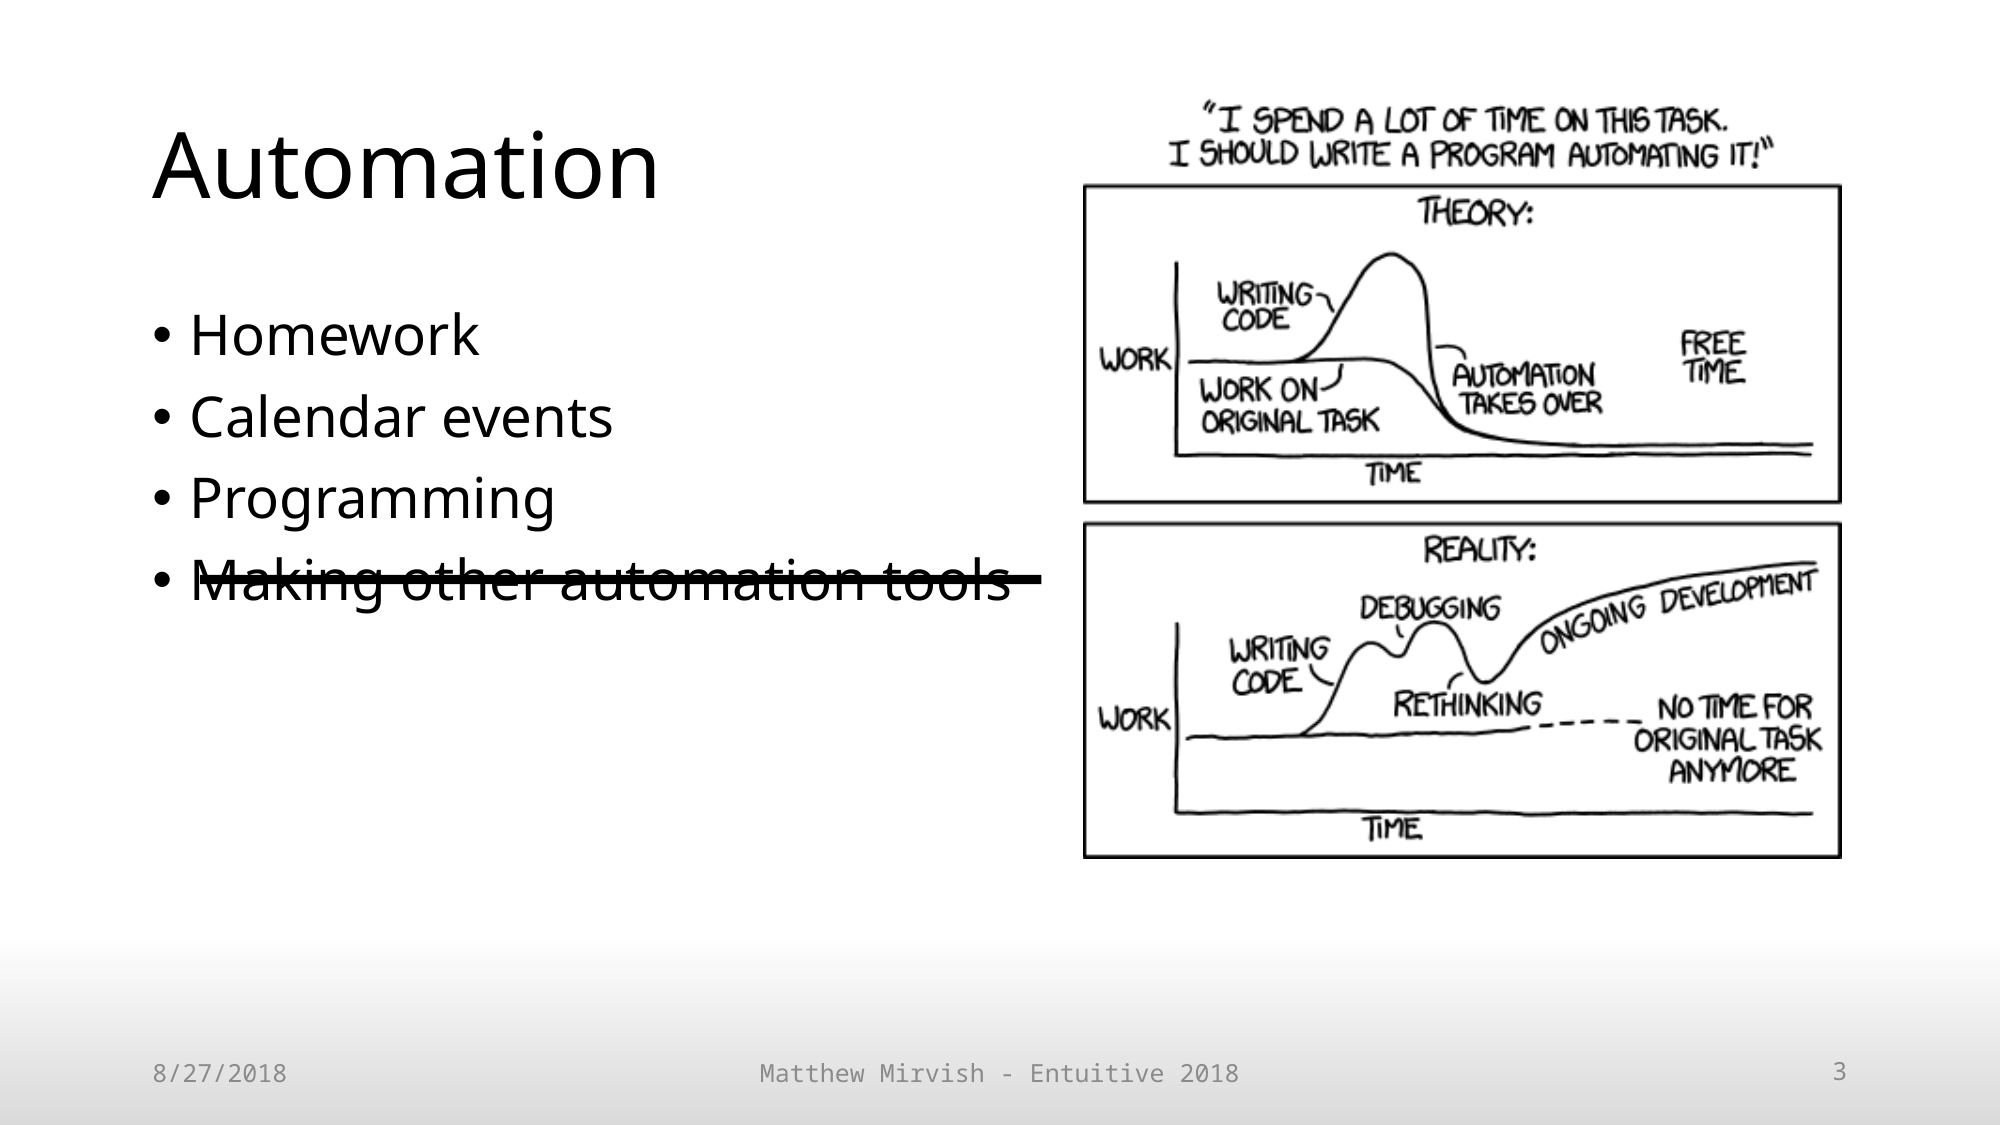

# Automation
Homework
Calendar events
Programming
Making other automation tools
8/27/2018
Matthew Mirvish - Entuitive 2018